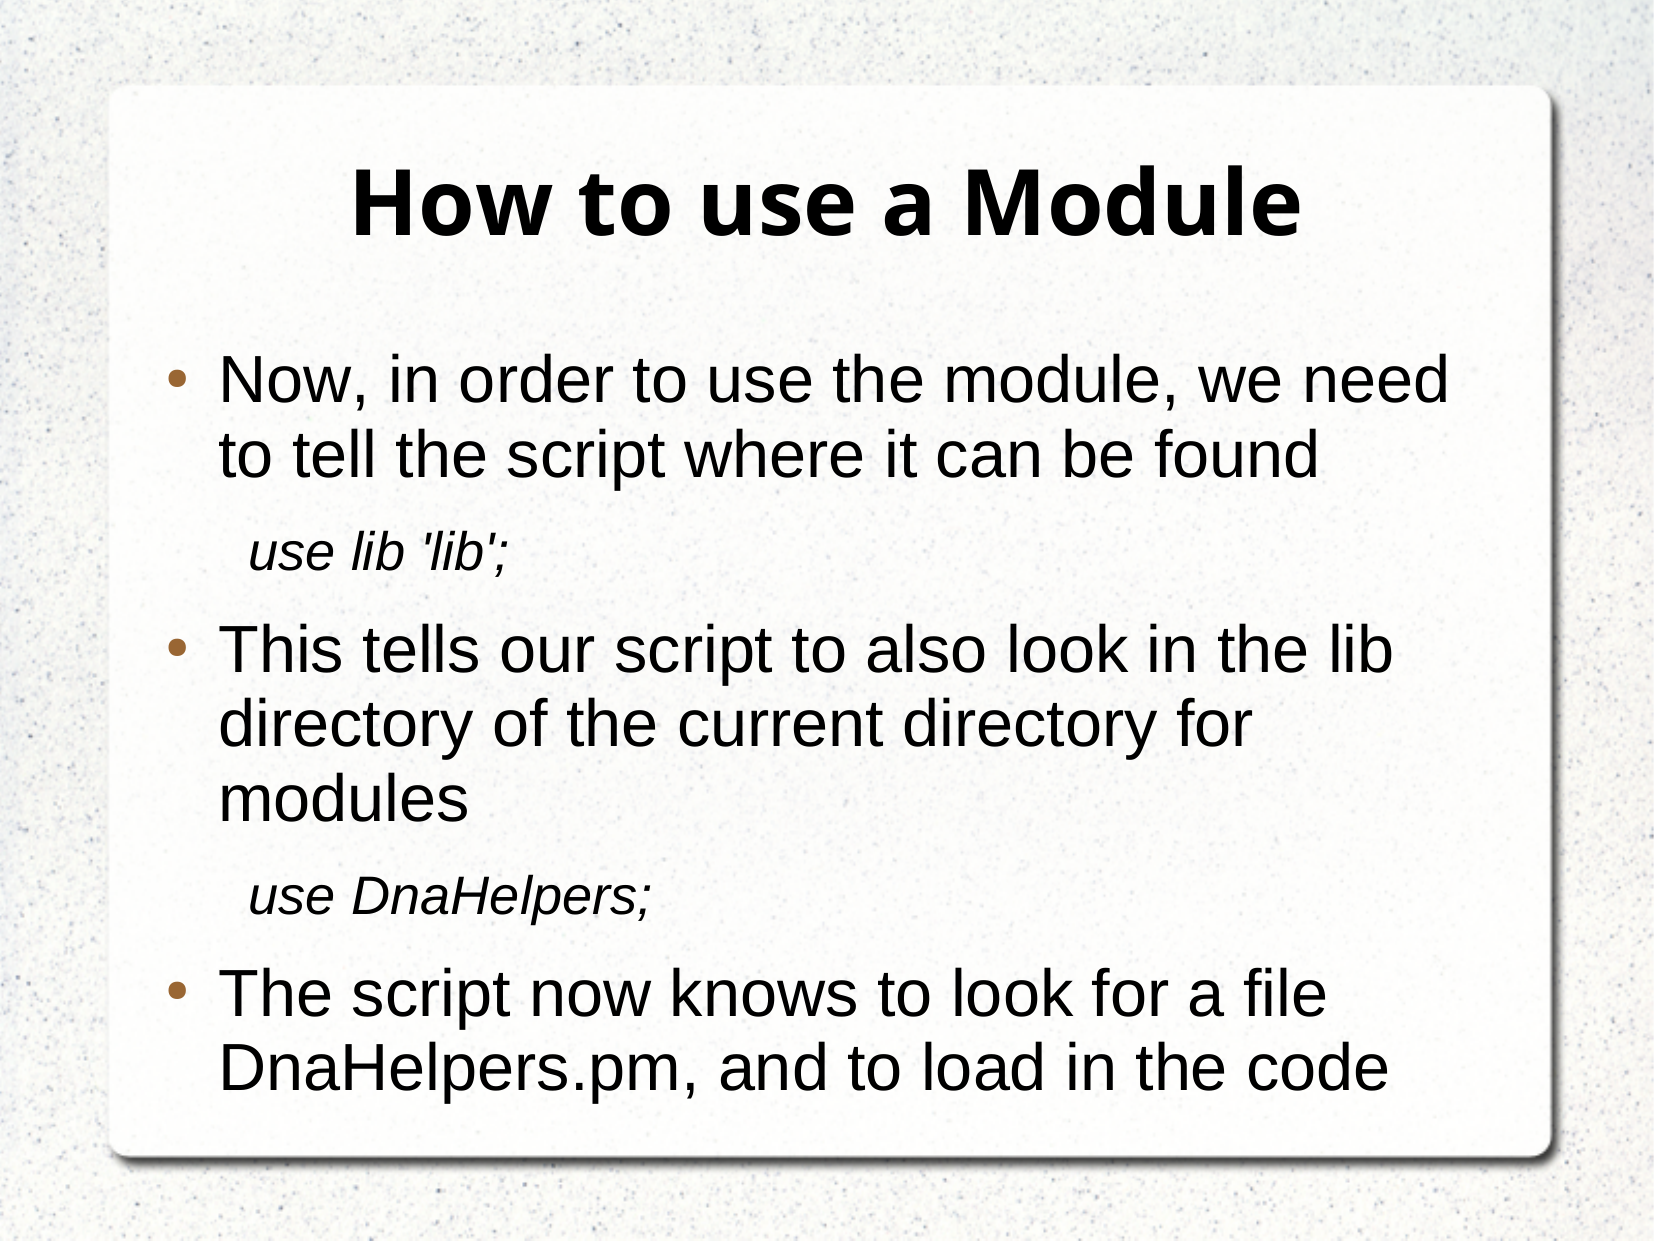

# How to use a Module
Now, in order to use the module, we need to tell the script where it can be found
 use lib 'lib';
This tells our script to also look in the lib directory of the current directory for modules
 use DnaHelpers;
The script now knows to look for a file DnaHelpers.pm, and to load in the code